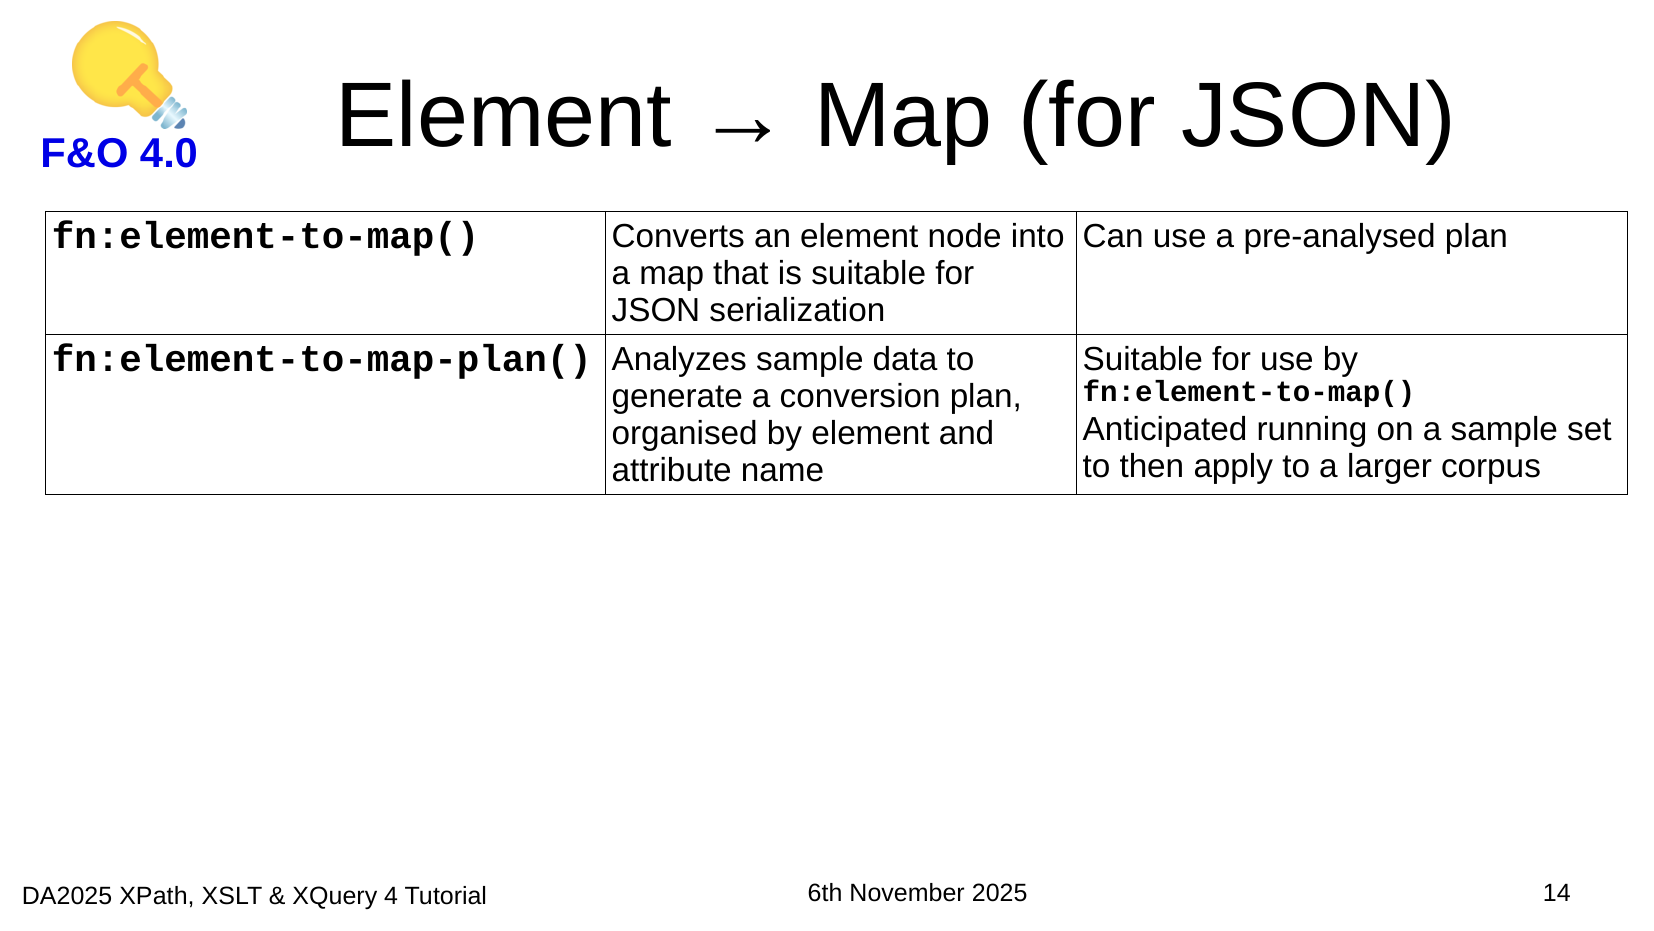

# Element → Map (for JSON)
| fn:element-to-map() | Converts an element node into a map that is suitable for JSON serialization | Can use a pre-analysed plan |
| --- | --- | --- |
| fn:element-to-map-plan() | Analyzes sample data to generate a conversion plan, organised by element and attribute name | Suitable for use by fn:element-to-map() Anticipated running on a sample set to then apply to a larger corpus |
14
6th November 2025
DA2025 XPath, XSLT & XQuery 4 Tutorial